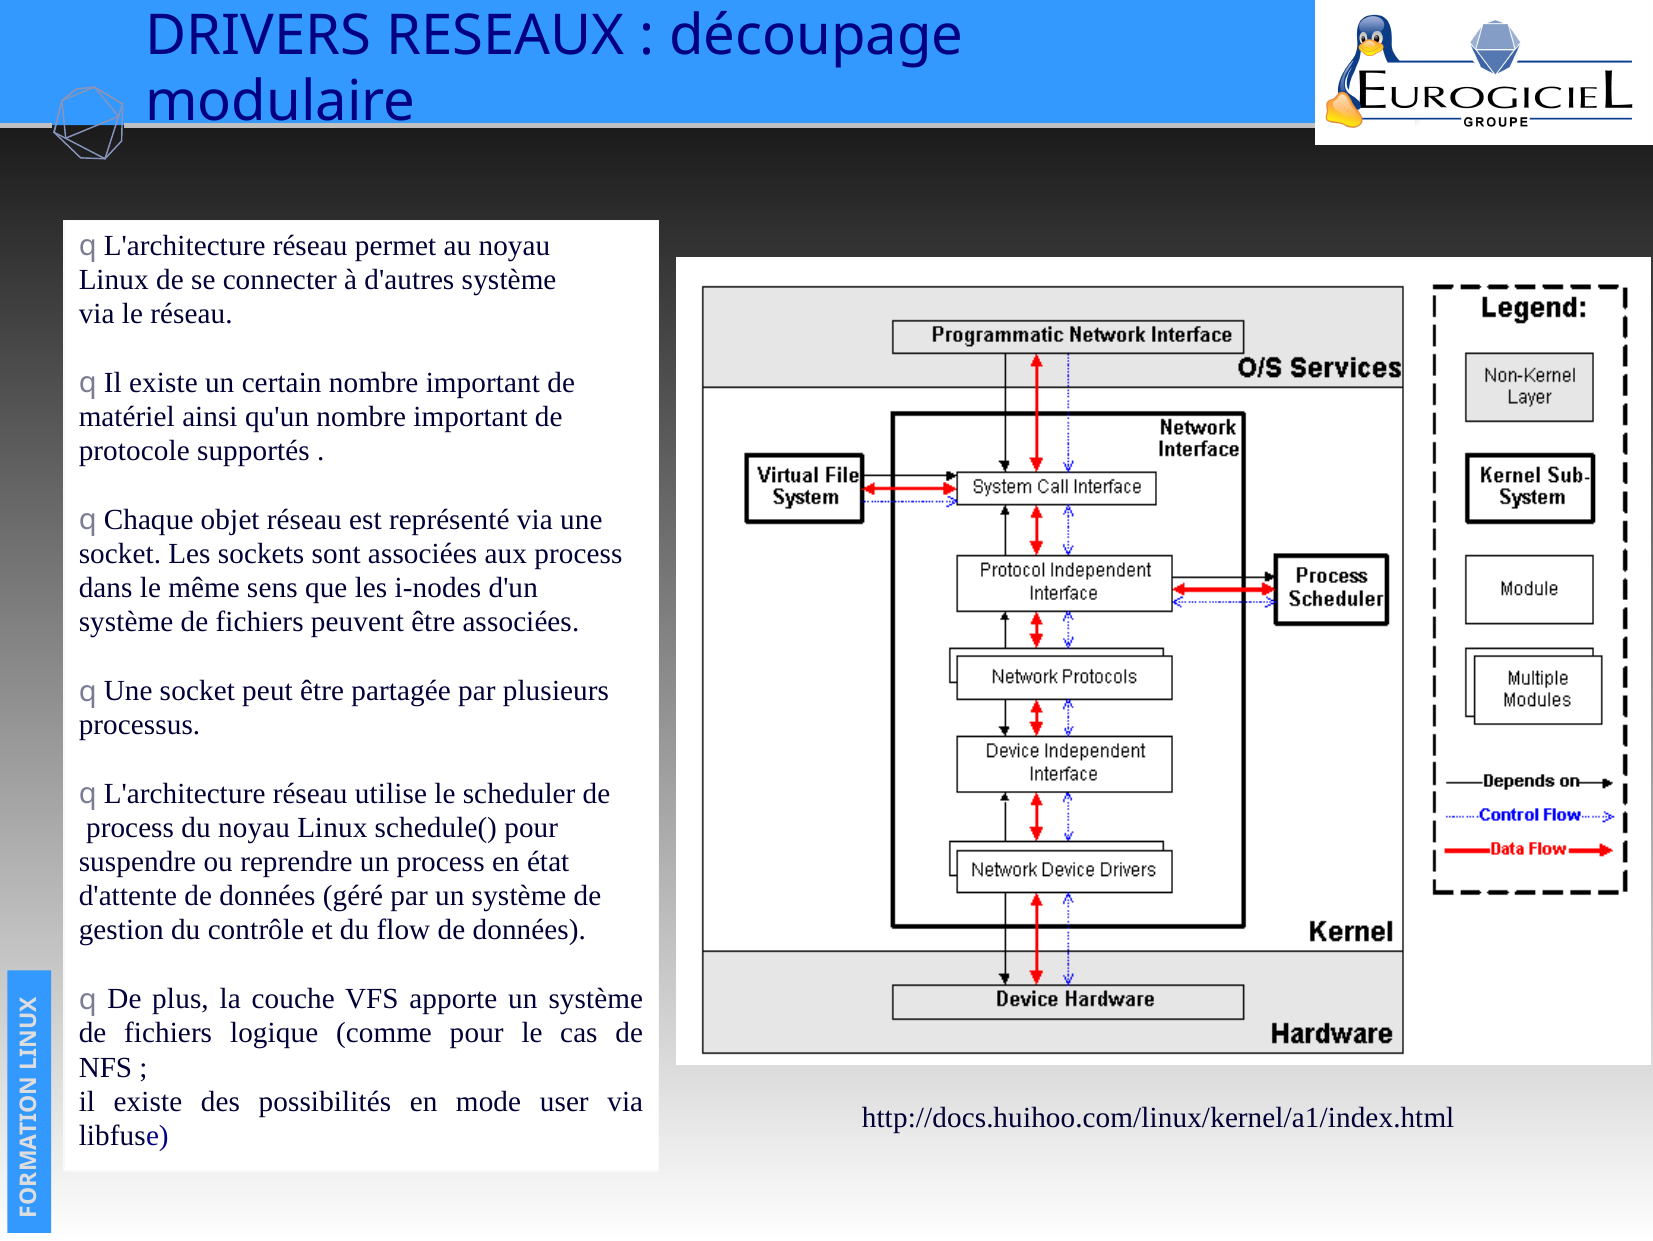

# DRIVERS RESEAUX : découpage modulaire
 L'architecture réseau permet au noyau
Linux de se connecter à d'autres système
via le réseau.
 Il existe un certain nombre important de
matériel ainsi qu'un nombre important de
protocole supportés .
 Chaque objet réseau est représenté via une
socket. Les sockets sont associées aux process
dans le même sens que les i-nodes d'un
système de fichiers peuvent être associées.
 Une socket peut être partagée par plusieurs
processus.
 L'architecture réseau utilise le scheduler de
 process du noyau Linux schedule() pour
suspendre ou reprendre un process en état
d'attente de données (géré par un système de
gestion du contrôle et du flow de données).
 De plus, la couche VFS apporte un système de fichiers logique (comme pour le cas de NFS ;
il existe des possibilités en mode user via libfuse)
 http://docs.huihoo.com/linux/kernel/a1/index.html